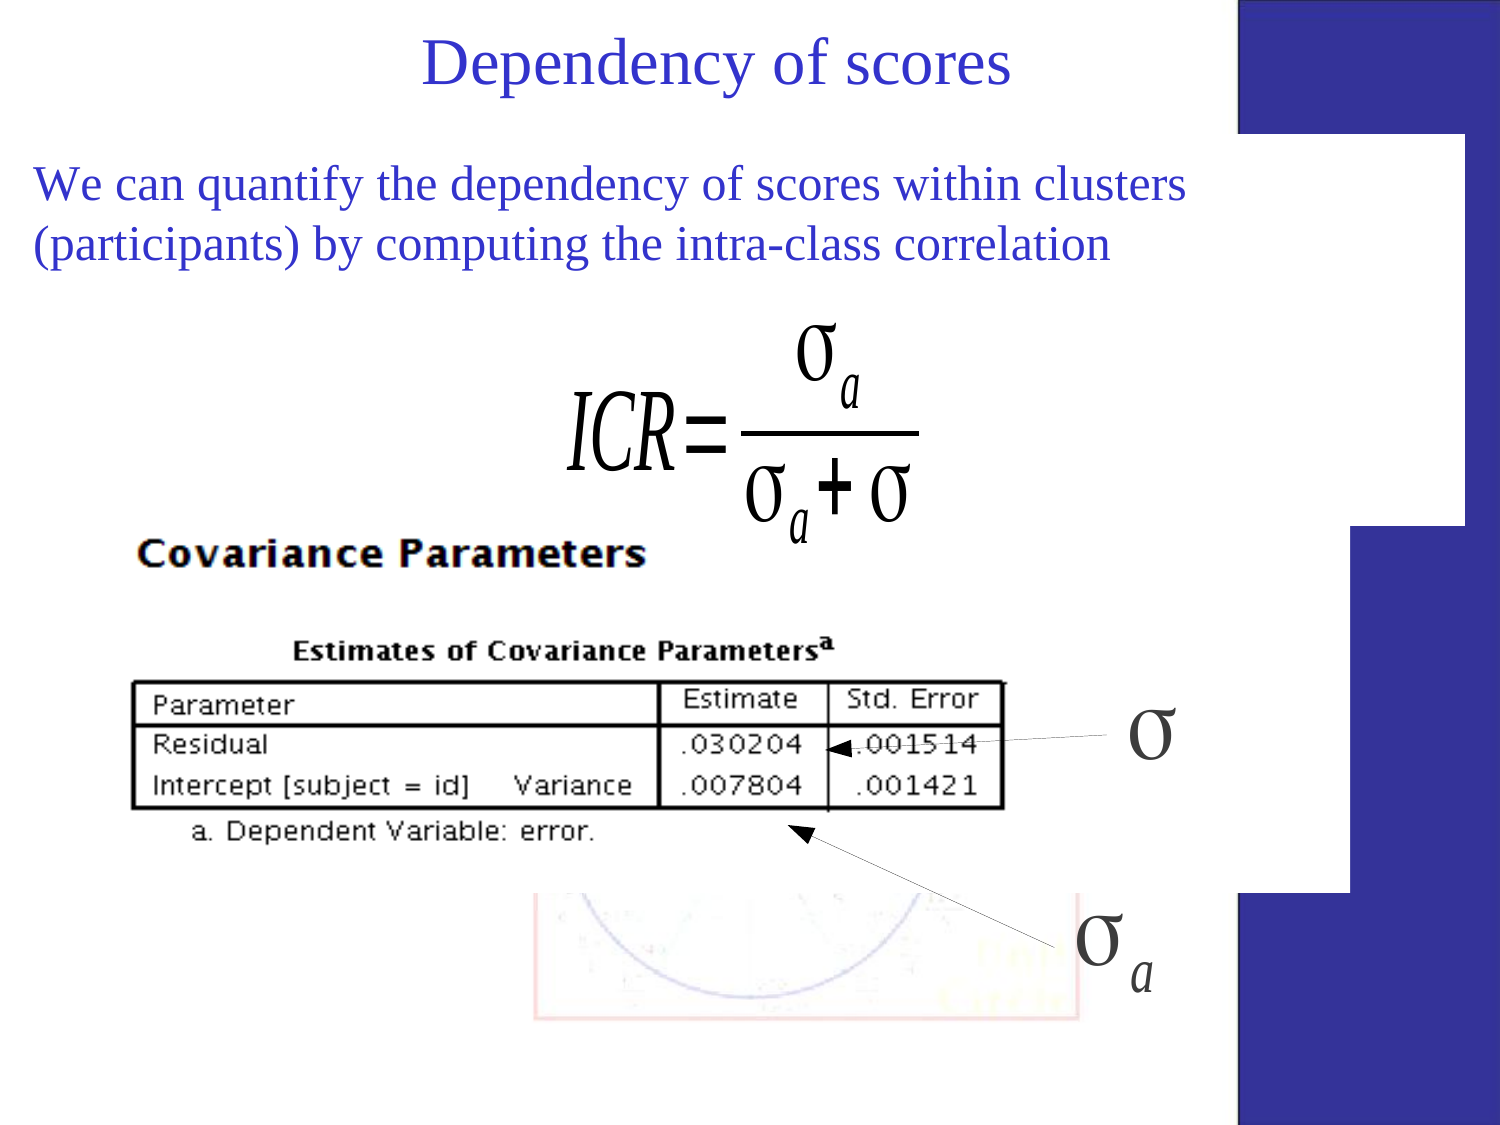

# Dependency of scores
We can quantify the dependency of scores within clusters (participants) by computing the intra-class correlation